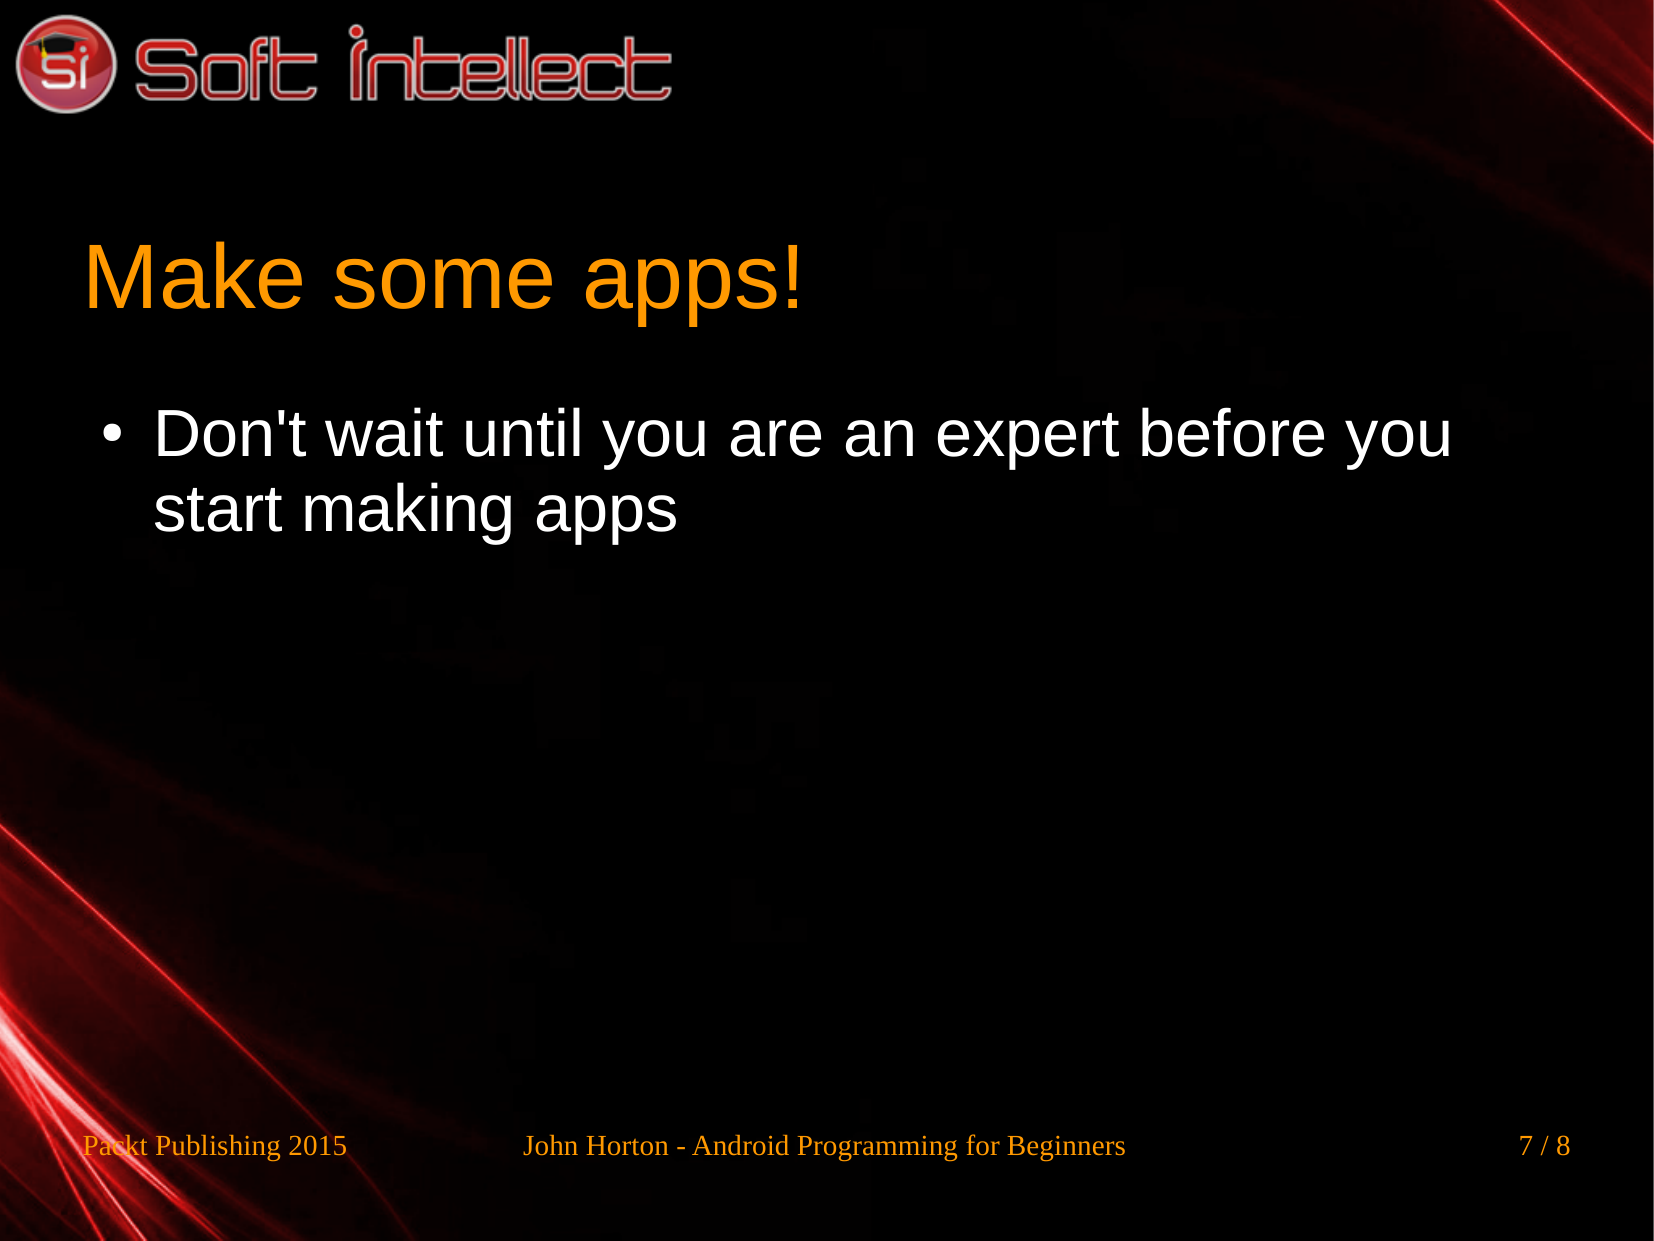

# Make some apps!
Don't wait until you are an expert before you start making apps
Packt Publishing 2015
John Horton - Android Programming for Beginners
7